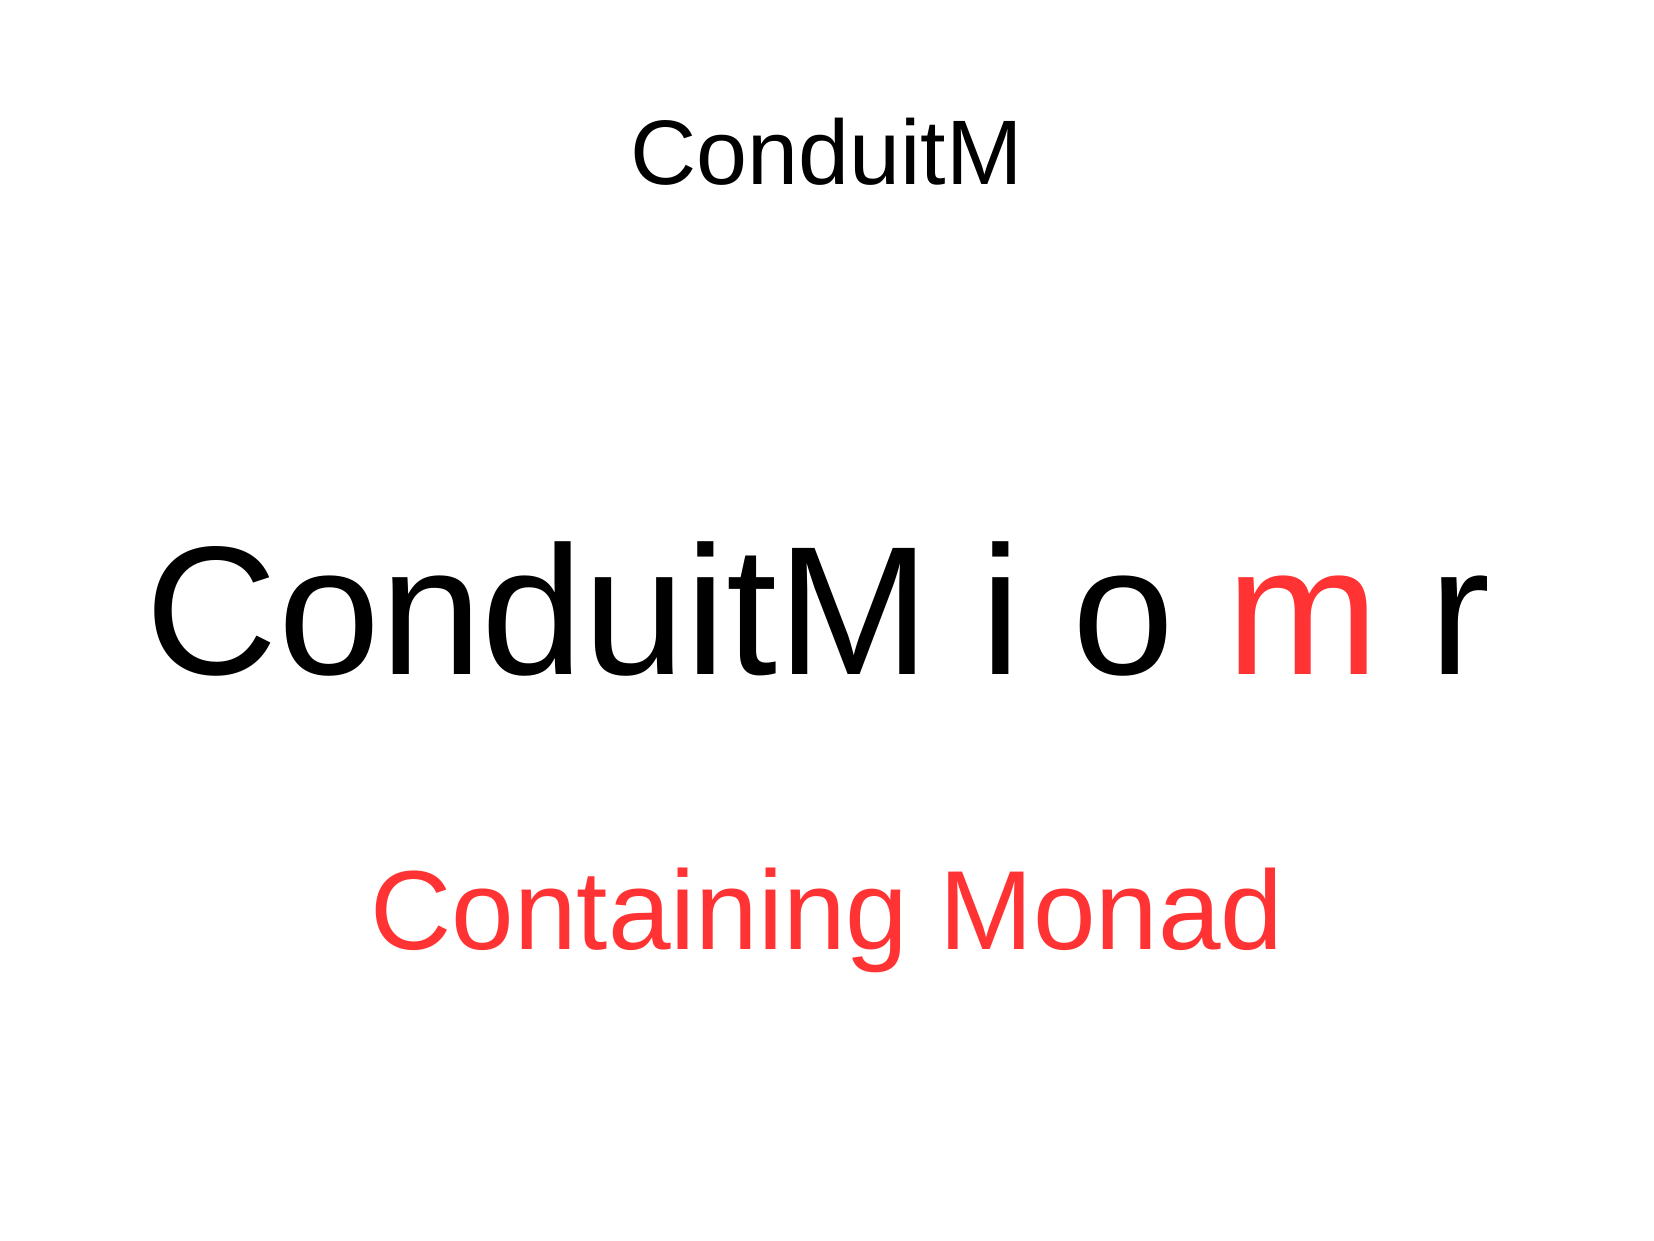

# ConduitM
ConduitM i o m r
Containing Monad